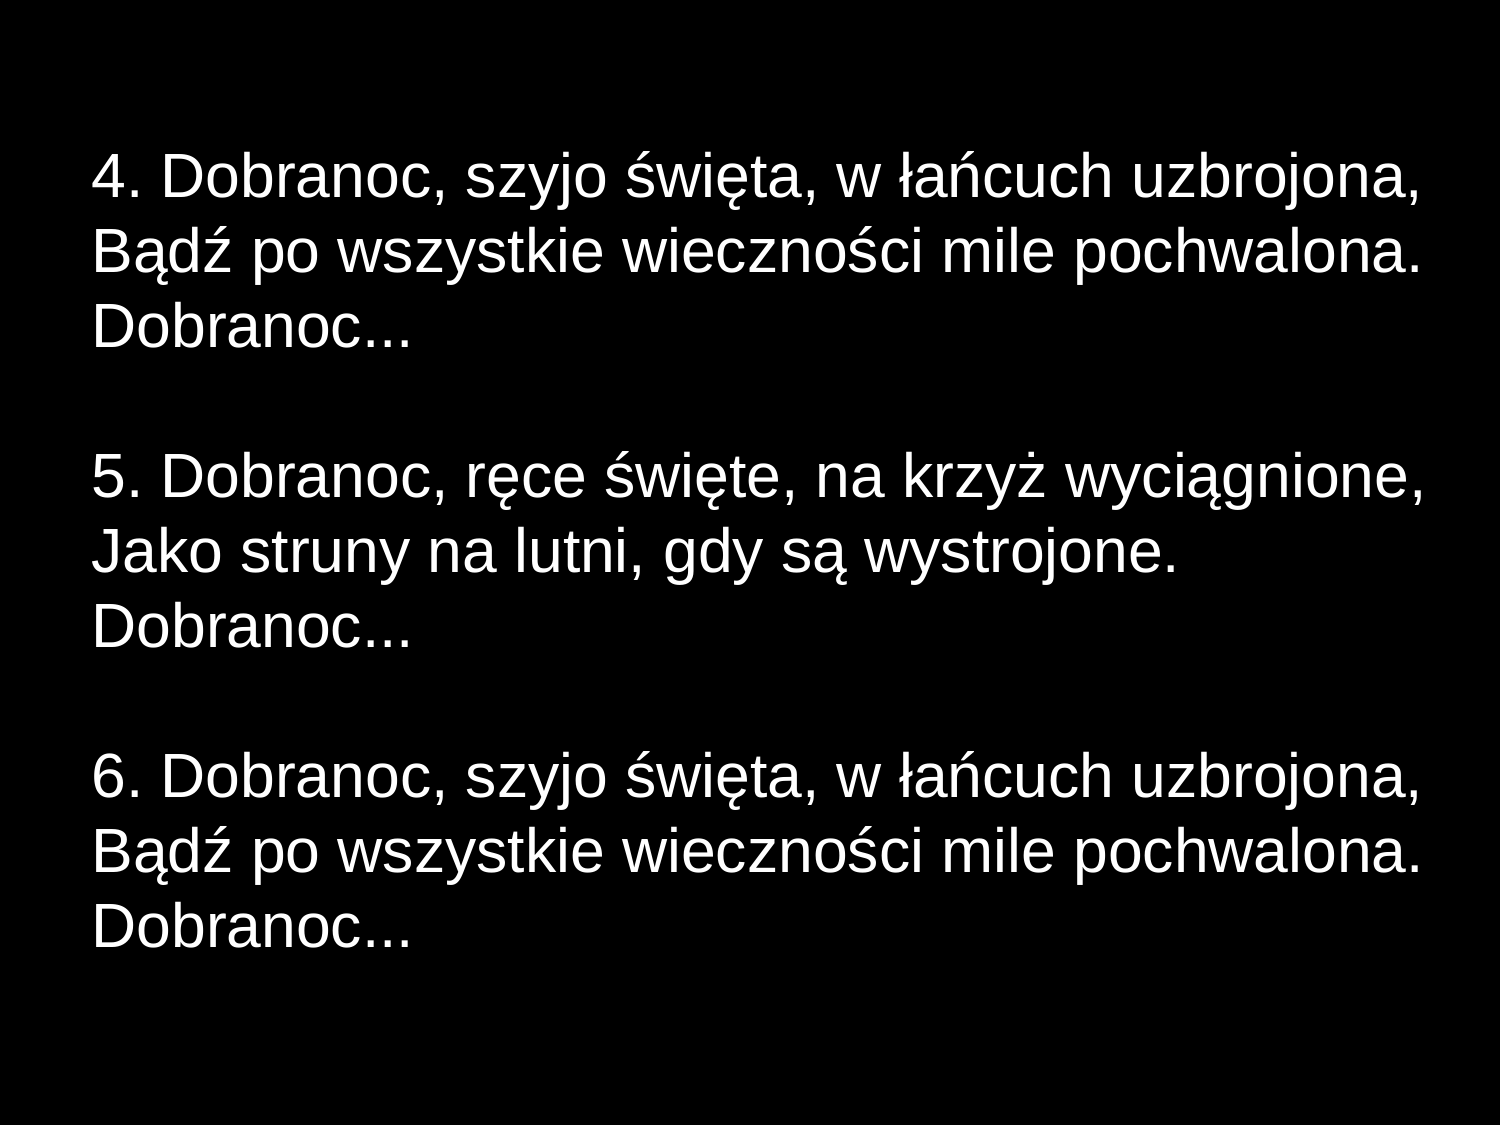

4. Dobranoc, szyjo święta, w łańcuch uzbrojona,
Bądź po wszystkie wieczności mile pochwalona.
Dobranoc...
5. Dobranoc, ręce święte, na krzyż wyciągnione,
Jako struny na lutni, gdy są wystrojone.
Dobranoc...
6. Dobranoc, szyjo święta, w łańcuch uzbrojona,
Bądź po wszystkie wieczności mile pochwalona.
Dobranoc...